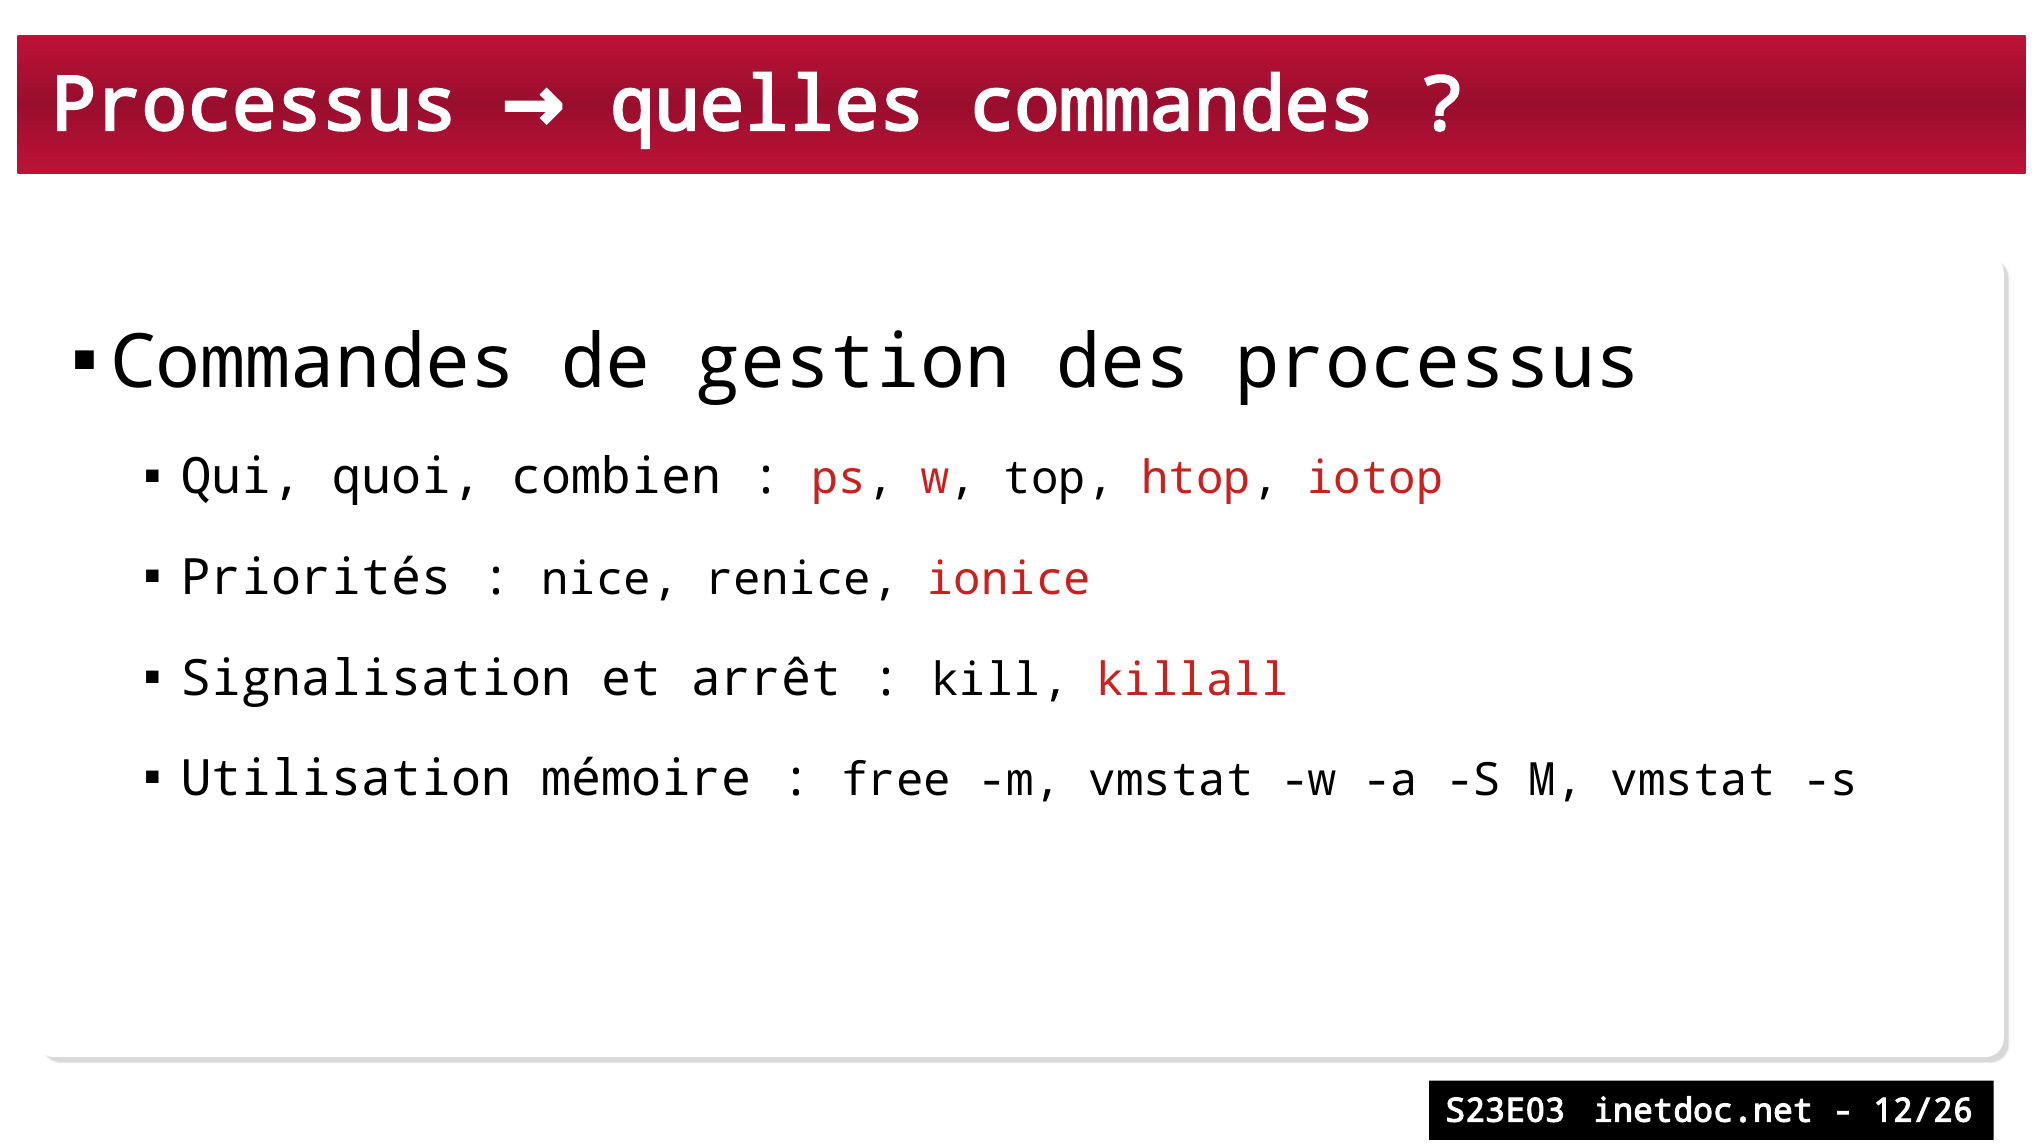

Processus → quelles commandes ?
Commandes de gestion des processus
Qui, quoi, combien : ps, w, top, htop, iotop
Priorités : nice, renice, ionice
Signalisation et arrêt : kill, killall
Utilisation mémoire : free -m, vmstat -w -a -S M, vmstat -s
S23E03	inetdoc.net - /26